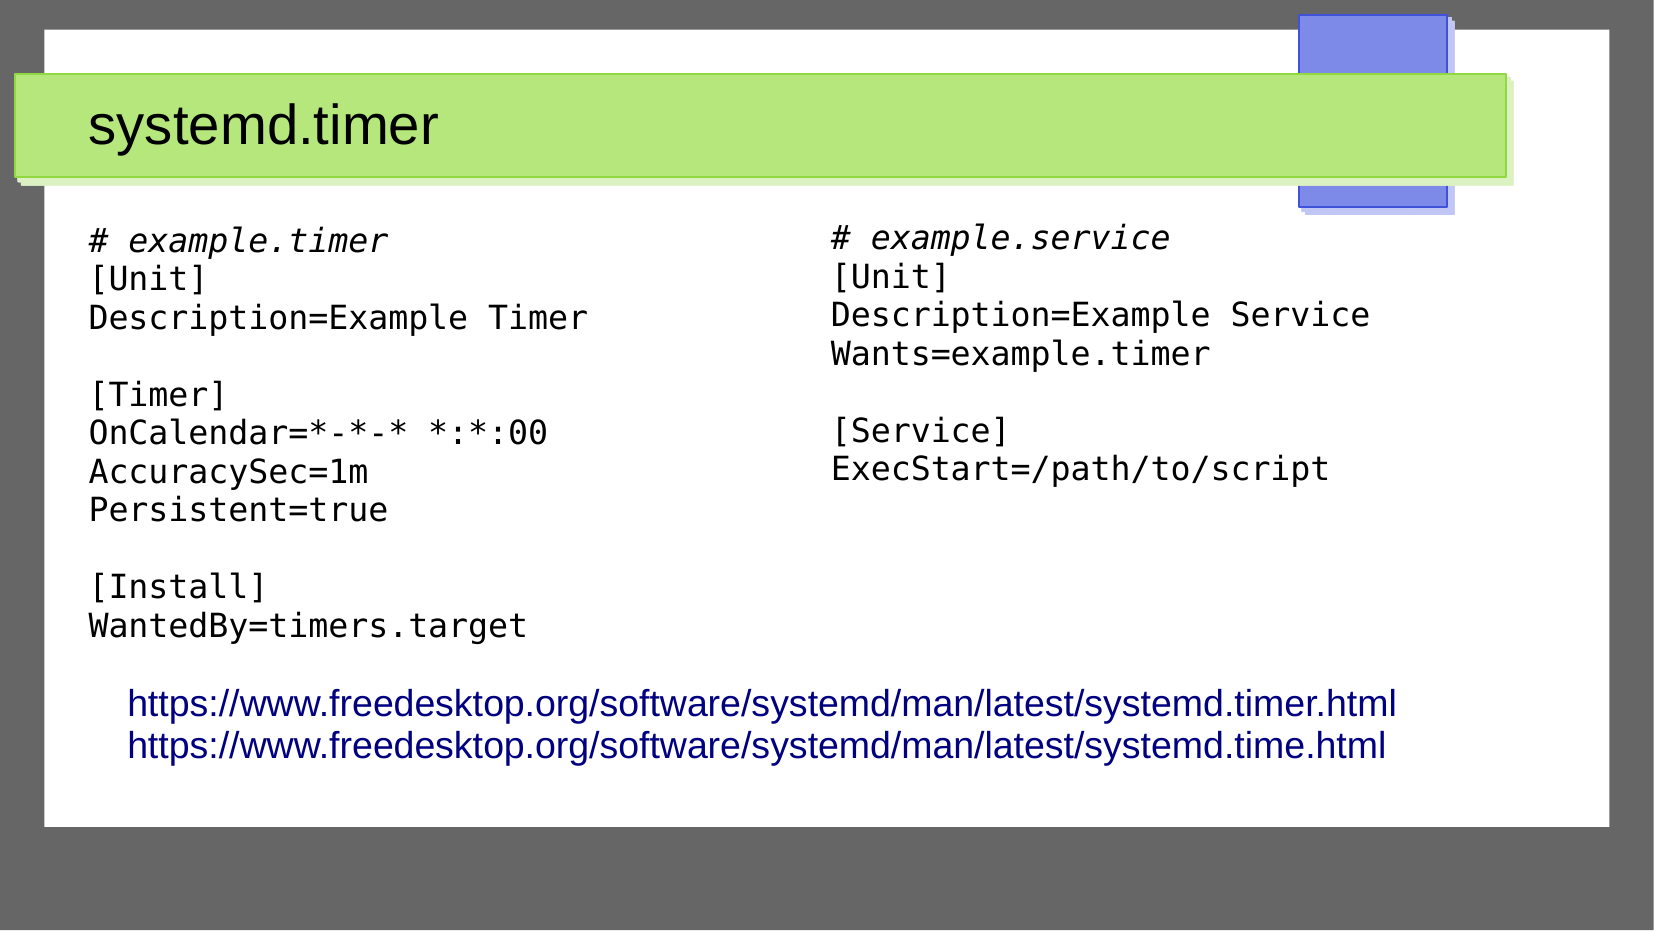

# systemd.timer
# example.service
[Unit]
Description=Example Service
Wants=example.timer
[Service]
ExecStart=/path/to/script
# example.timer
[Unit]
Description=Example Timer
[Timer]
OnCalendar=*-*-* *:*:00
AccuracySec=1m
Persistent=true
[Install]
WantedBy=timers.target
https://www.freedesktop.org/software/systemd/man/latest/systemd.timer.html
https://www.freedesktop.org/software/systemd/man/latest/systemd.time.html